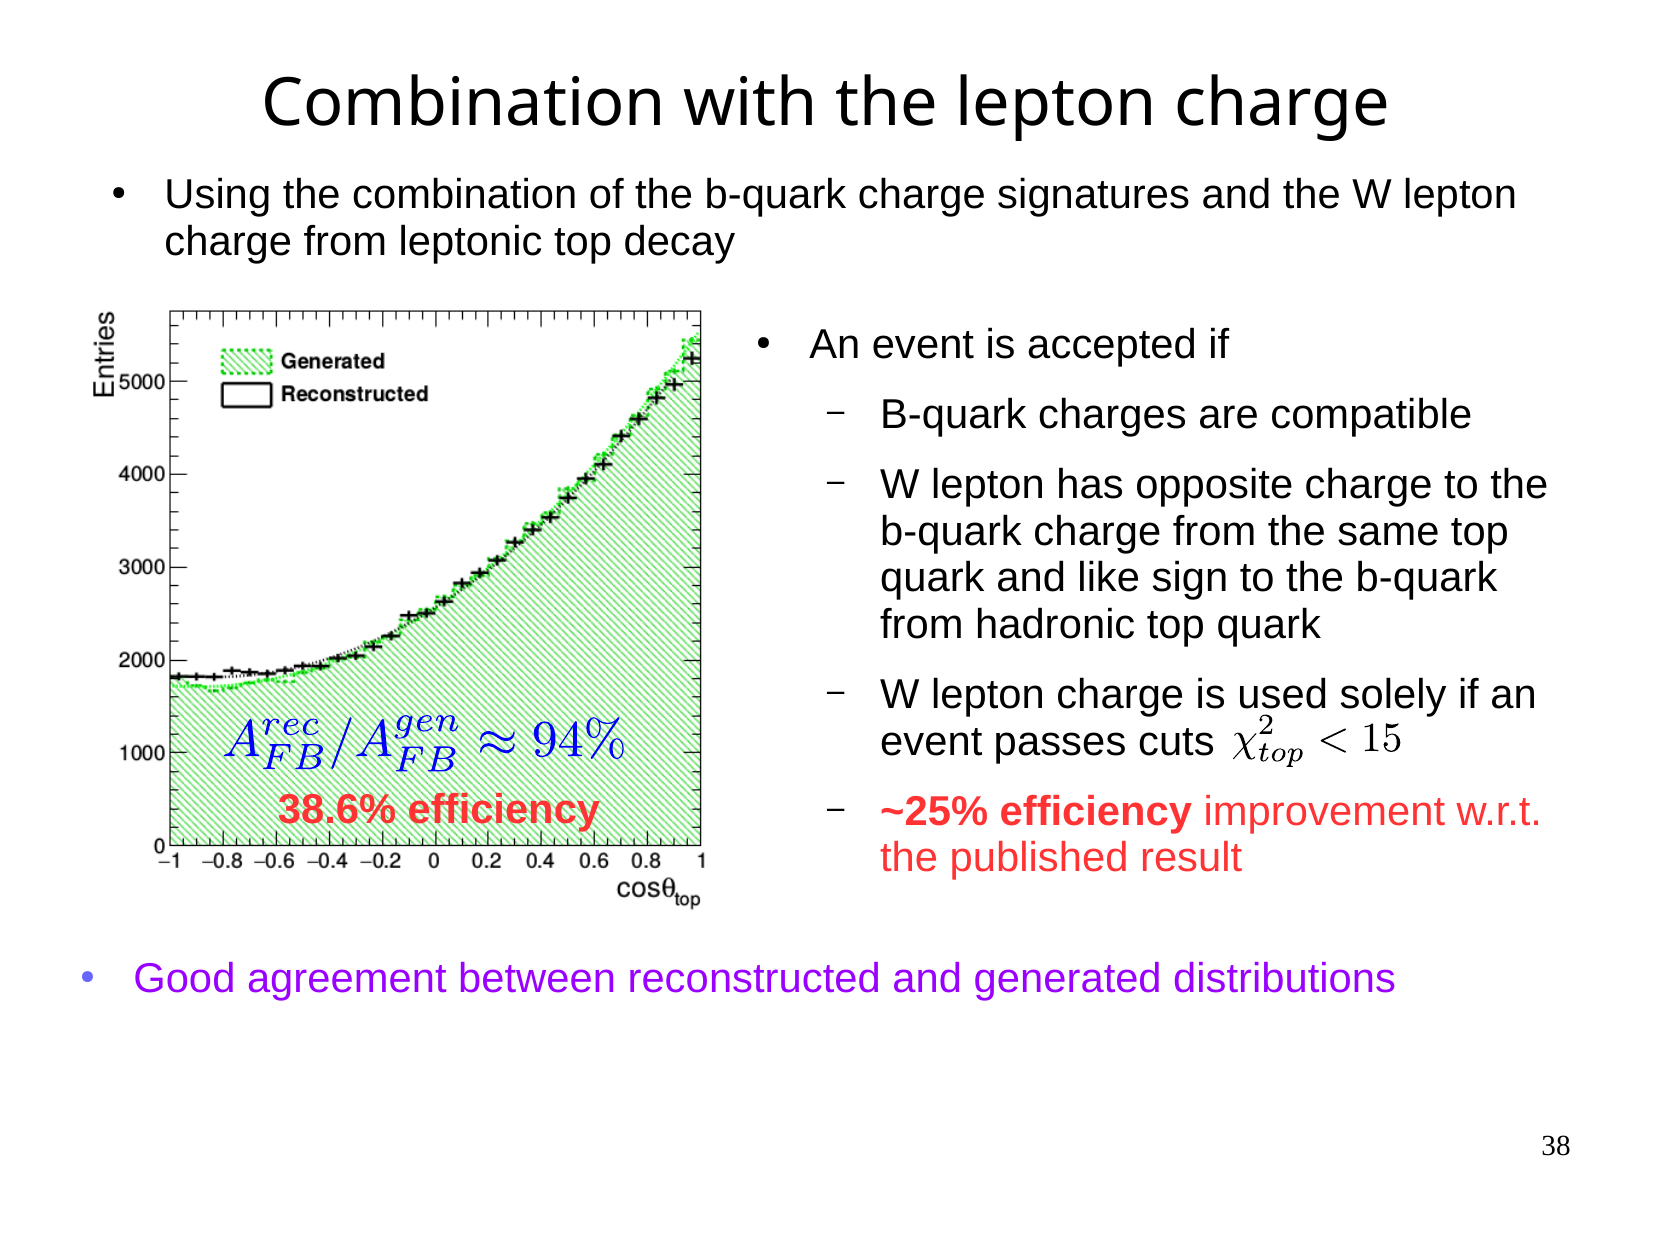

# Combination with the lepton charge
Using the combination of the b-quark charge signatures and the W lepton charge from leptonic top decay
An event is accepted if
B-quark charges are compatible
W lepton has opposite charge to the b-quark charge from the same top quark and like sign to the b-quark from hadronic top quark
W lepton charge is used solely if an event passes cuts
~25% efficiency improvement w.r.t. the published result
38.6% efficiency
Good agreement between reconstructed and generated distributions
38